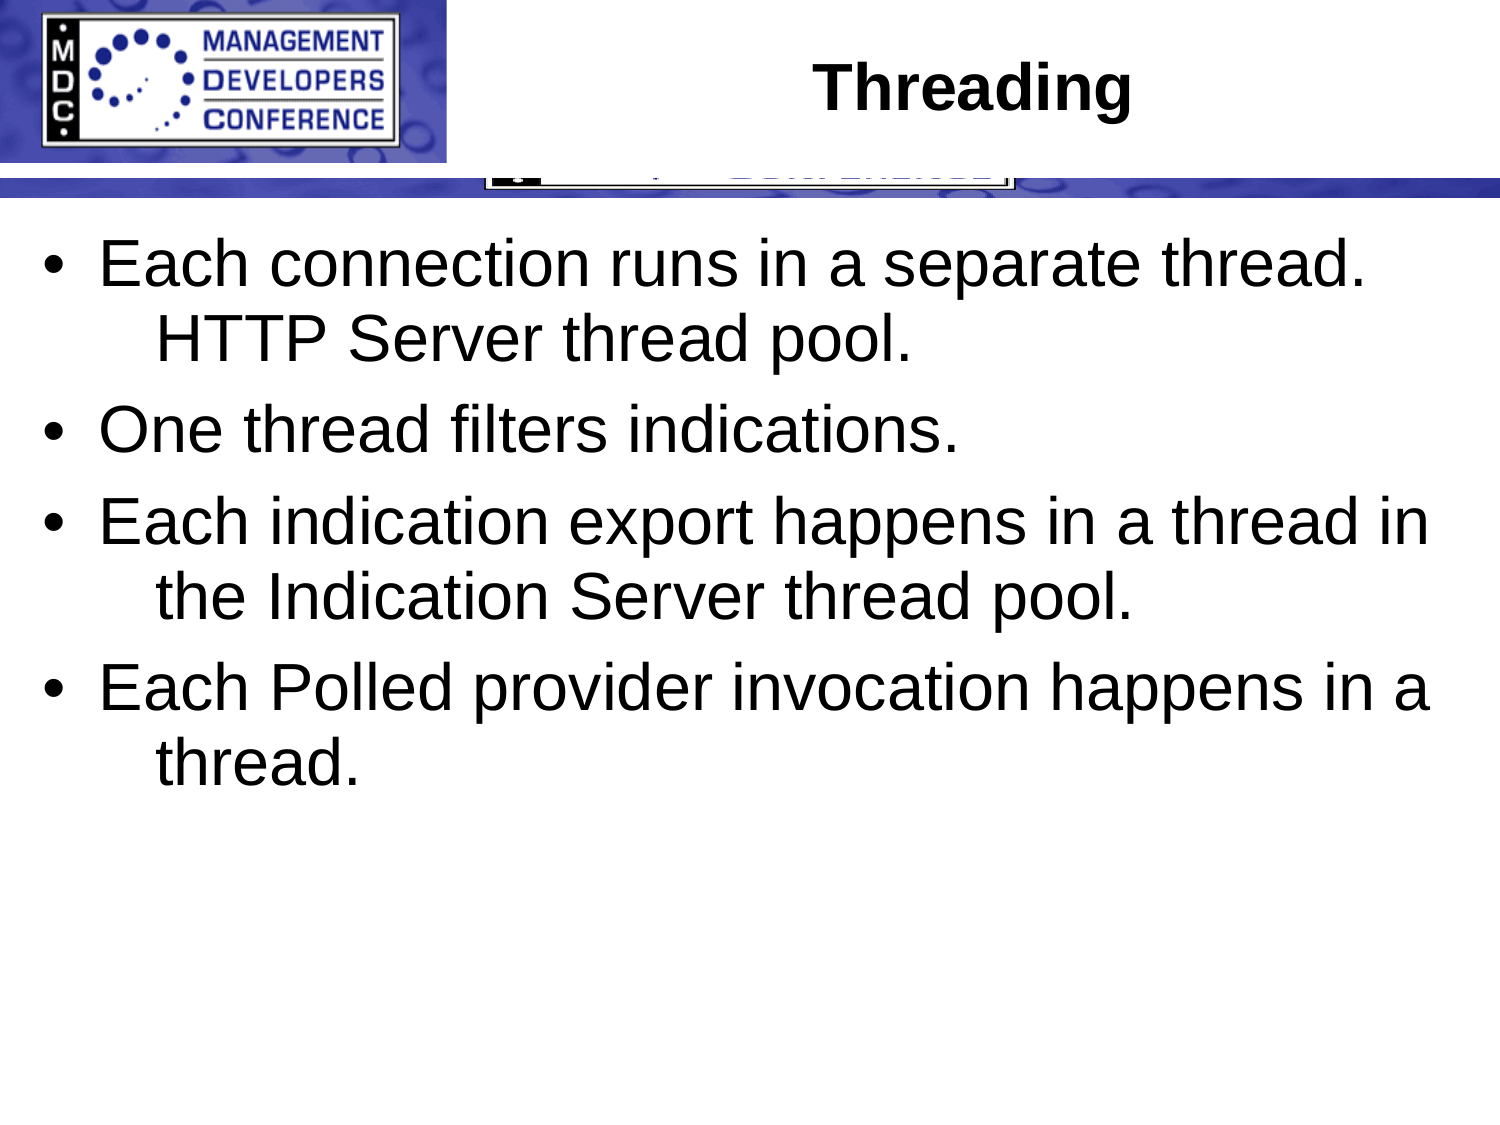

# Threading
Each connection runs in a separate thread. HTTP Server thread pool.
One thread filters indications.
Each indication export happens in a thread in the Indication Server thread pool.
Each Polled provider invocation happens in a thread.